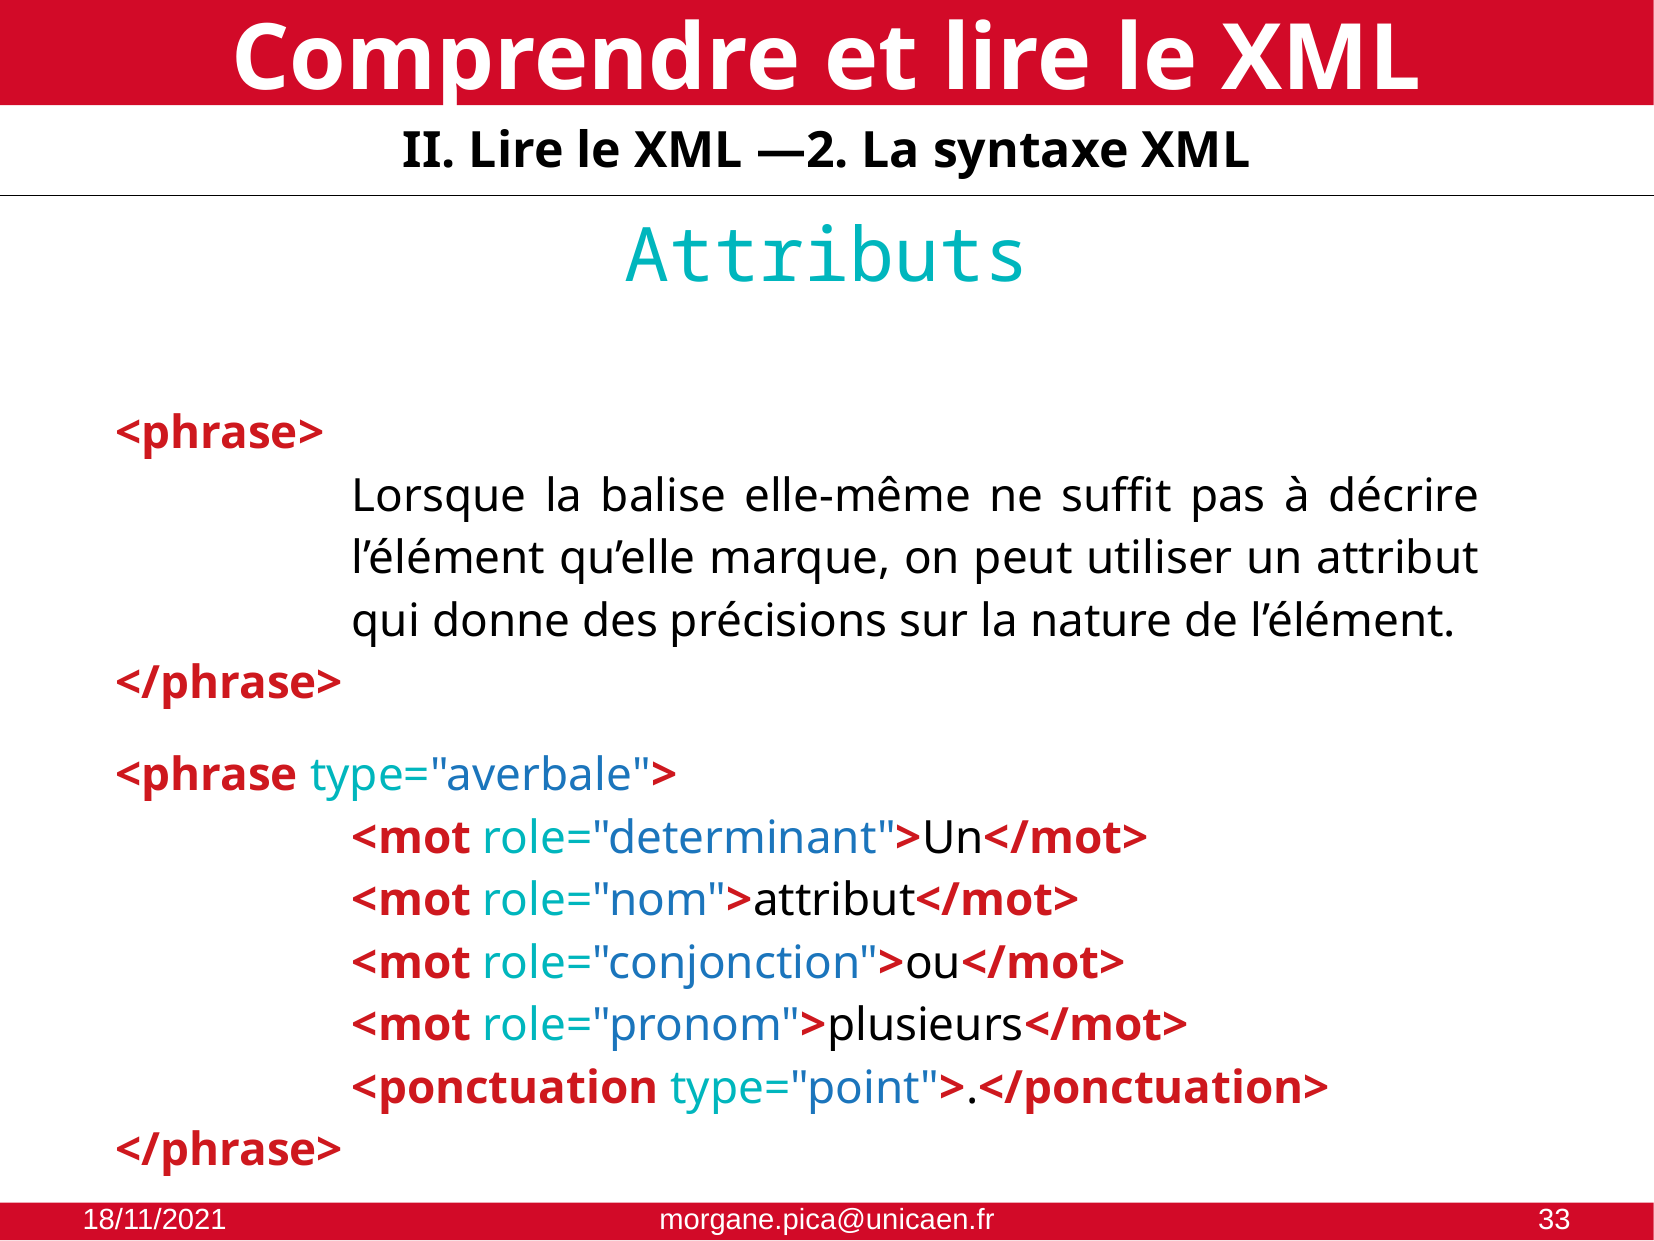

# Comprendre et lire le XML
II. Lire le XML —2. La syntaxe XML
Attributs
<phrase>
Lorsque la balise elle-même ne suffit pas à décrire l’élément qu’elle marque, on peut utiliser un attribut qui donne des précisions sur la nature de l’élément.
</phrase>
<phrase type="averbale">
<mot role="determinant">Un</mot>
<mot role="nom">attribut</mot>
<mot role="conjonction">ou</mot>
<mot role="pronom">plusieurs</mot>
<ponctuation type="point">.</ponctuation>
</phrase>
18/11/2021
morgane.pica@unicaen.fr
33